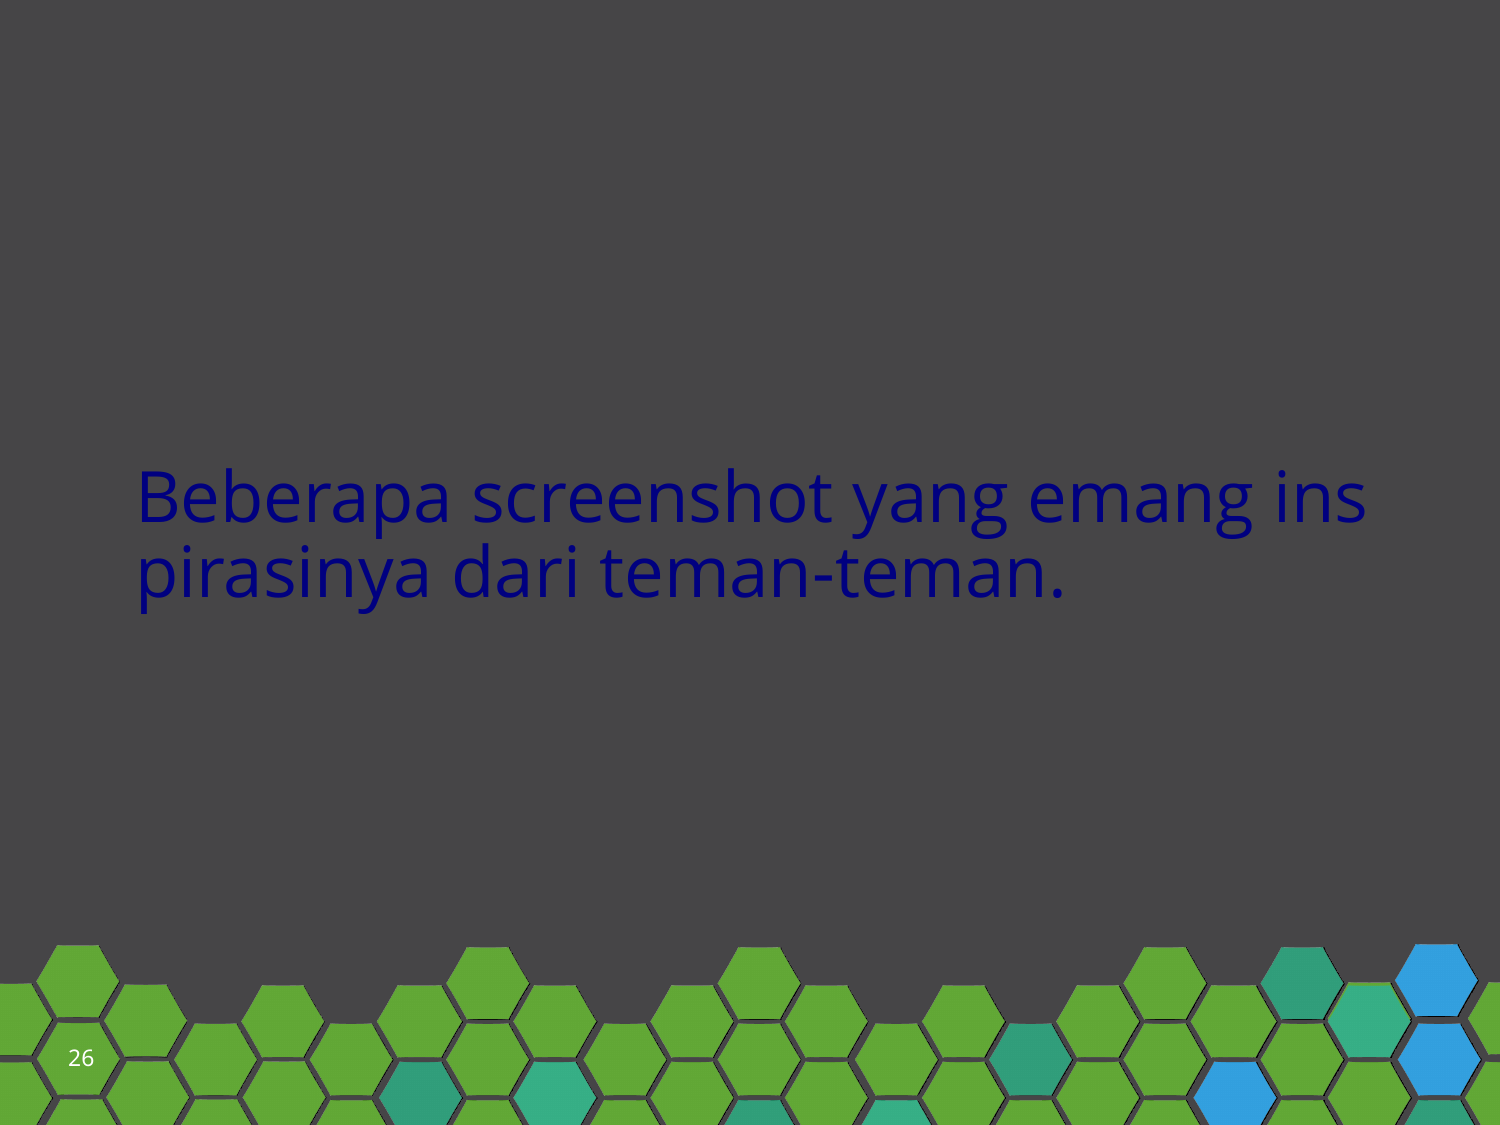

# Beberapa screenshot yang emang inspirasinya dari teman-teman.